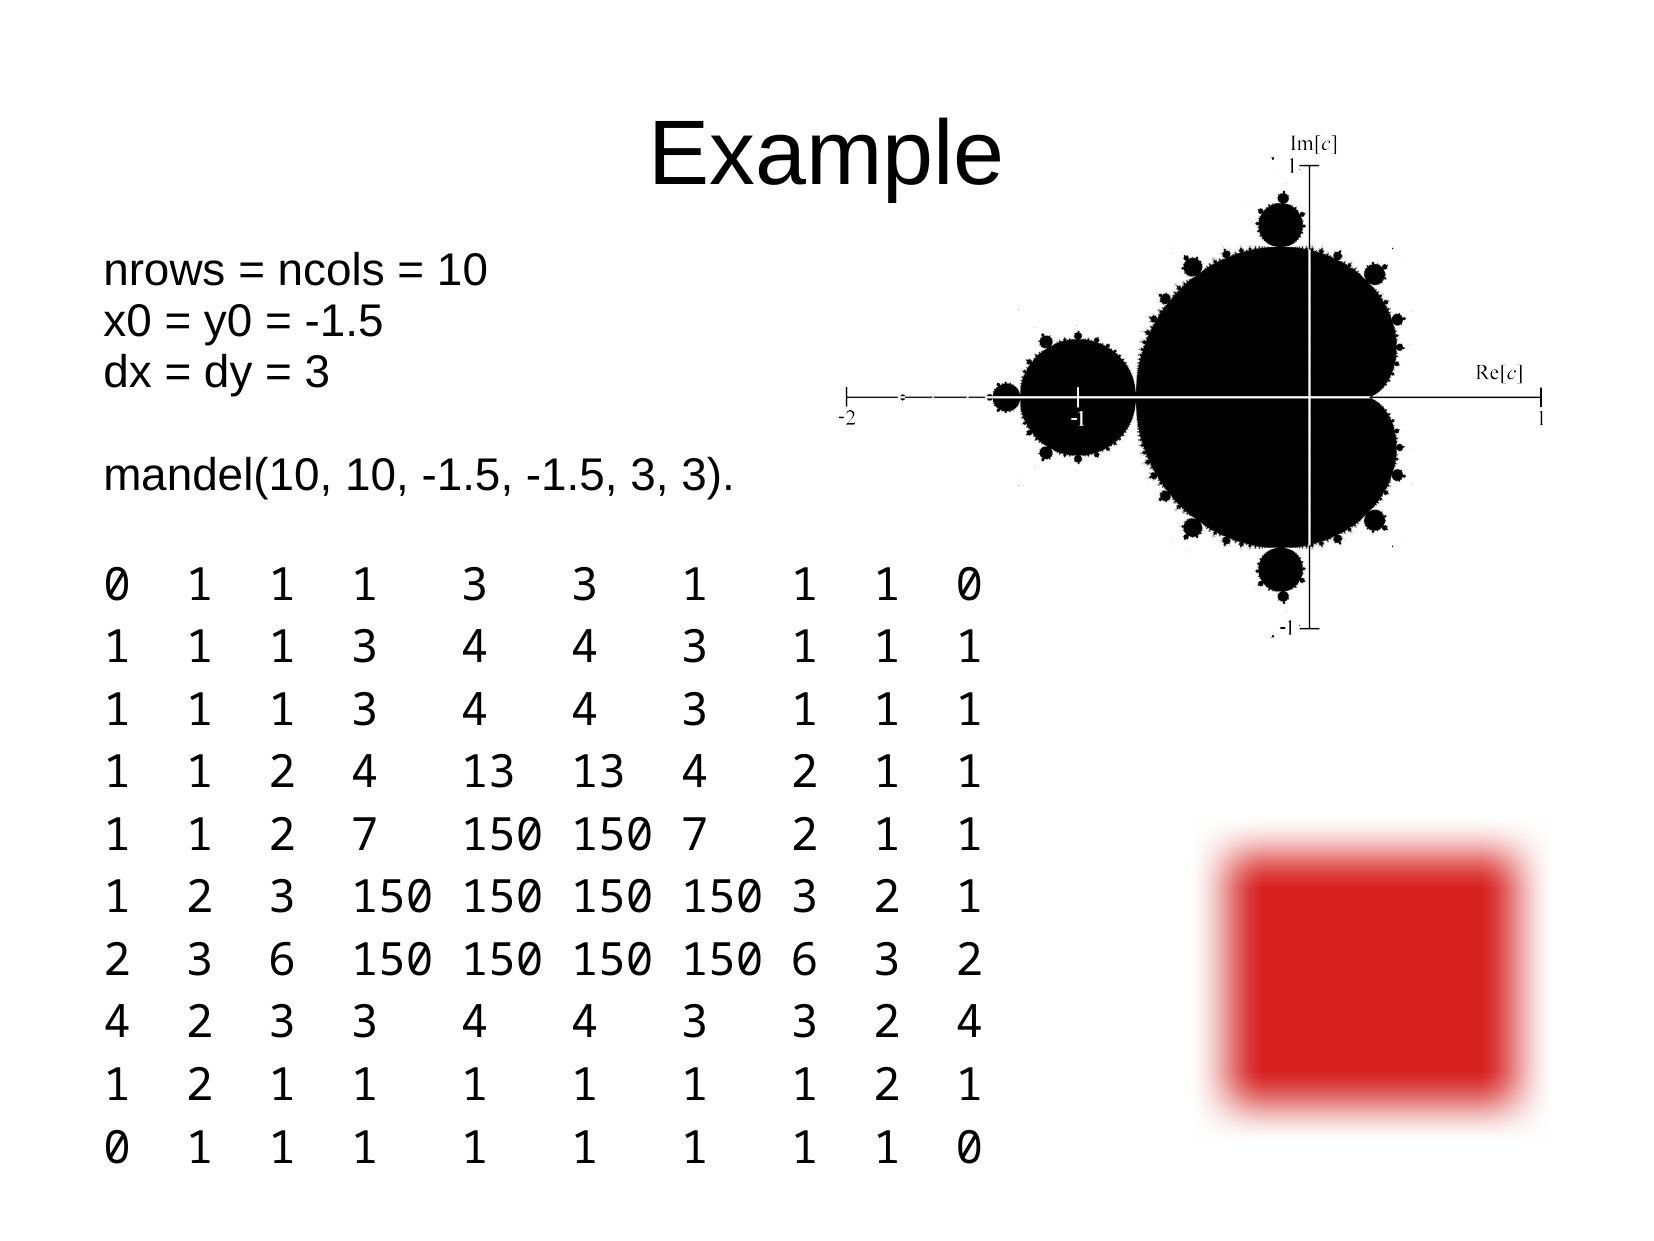

# Example
nrows = ncols = 10
x0 = y0 = -1.5
dx = dy = 3
mandel(10, 10, -1.5, -1.5, 3, 3).
0 1 1 1 3 3 1 1 1 0
1 1 1 3 4 4 3 1 1 1
1 1 1 3 4 4 3 1 1 1
1 1 2 4 13 13 4 2 1 1
1 1 2 7 150 150 7 2 1 1
1 2 3 150 150 150 150 3 2 1
2 3 6 150 150 150 150 6 3 2
4 2 3 3 4 4 3 3 2 4
1 2 1 1 1 1 1 1 2 1
0 1 1 1 1 1 1 1 1 0